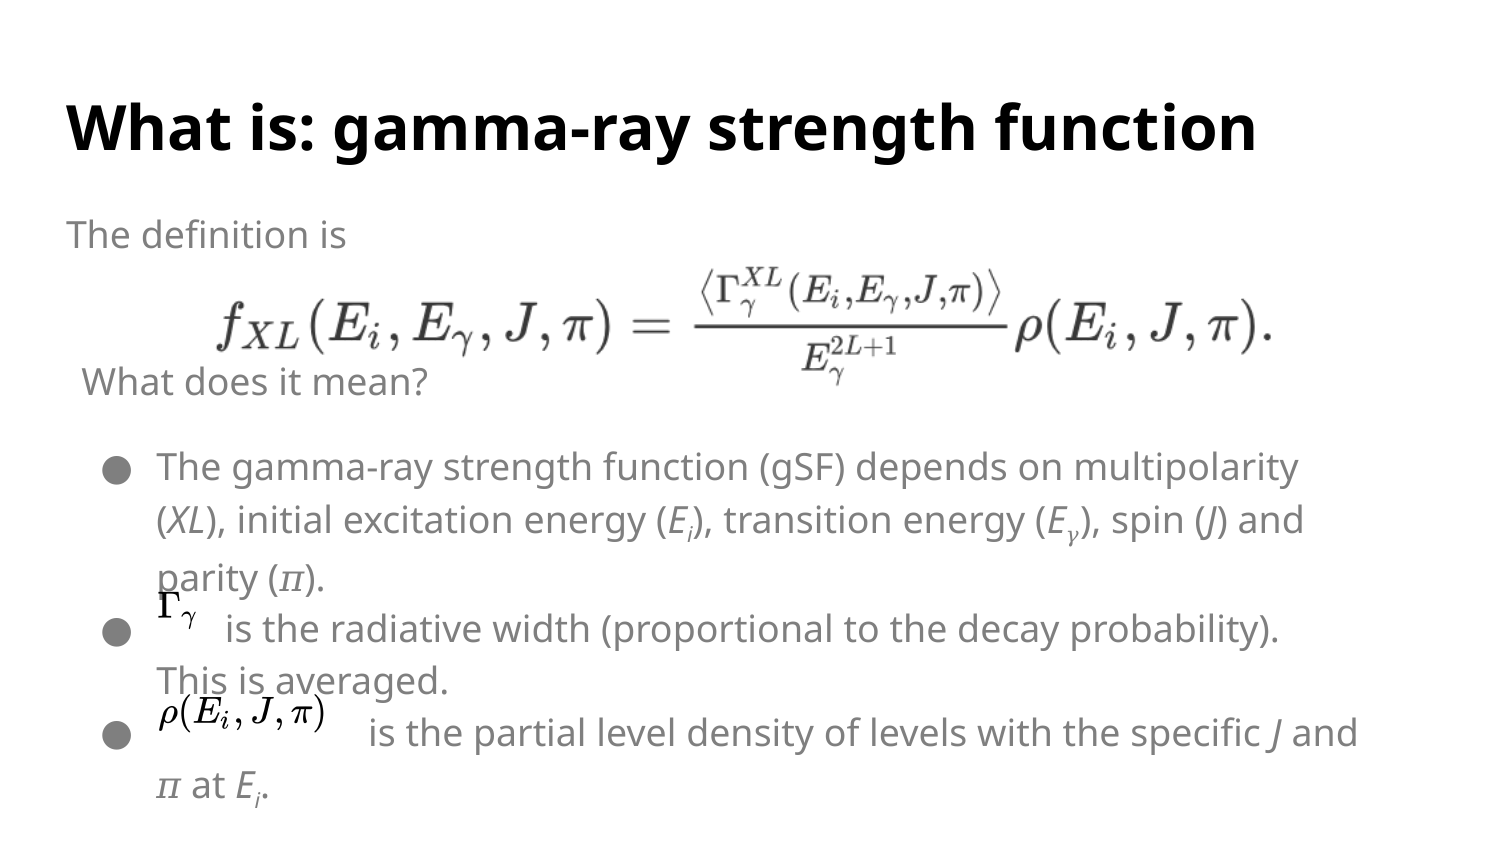

# What is: gamma-ray strength function
The definition is
What does it mean?
The gamma-ray strength function (gSF) depends on multipolarity (XL), initial excitation energy (Ei), transition energy (E𝛾), spin (J) and parity (𝜋).
 is the radiative width (proportional to the decay probability). This is averaged.
 	 is the partial level density of levels with the specific J and 𝜋 at Ei.